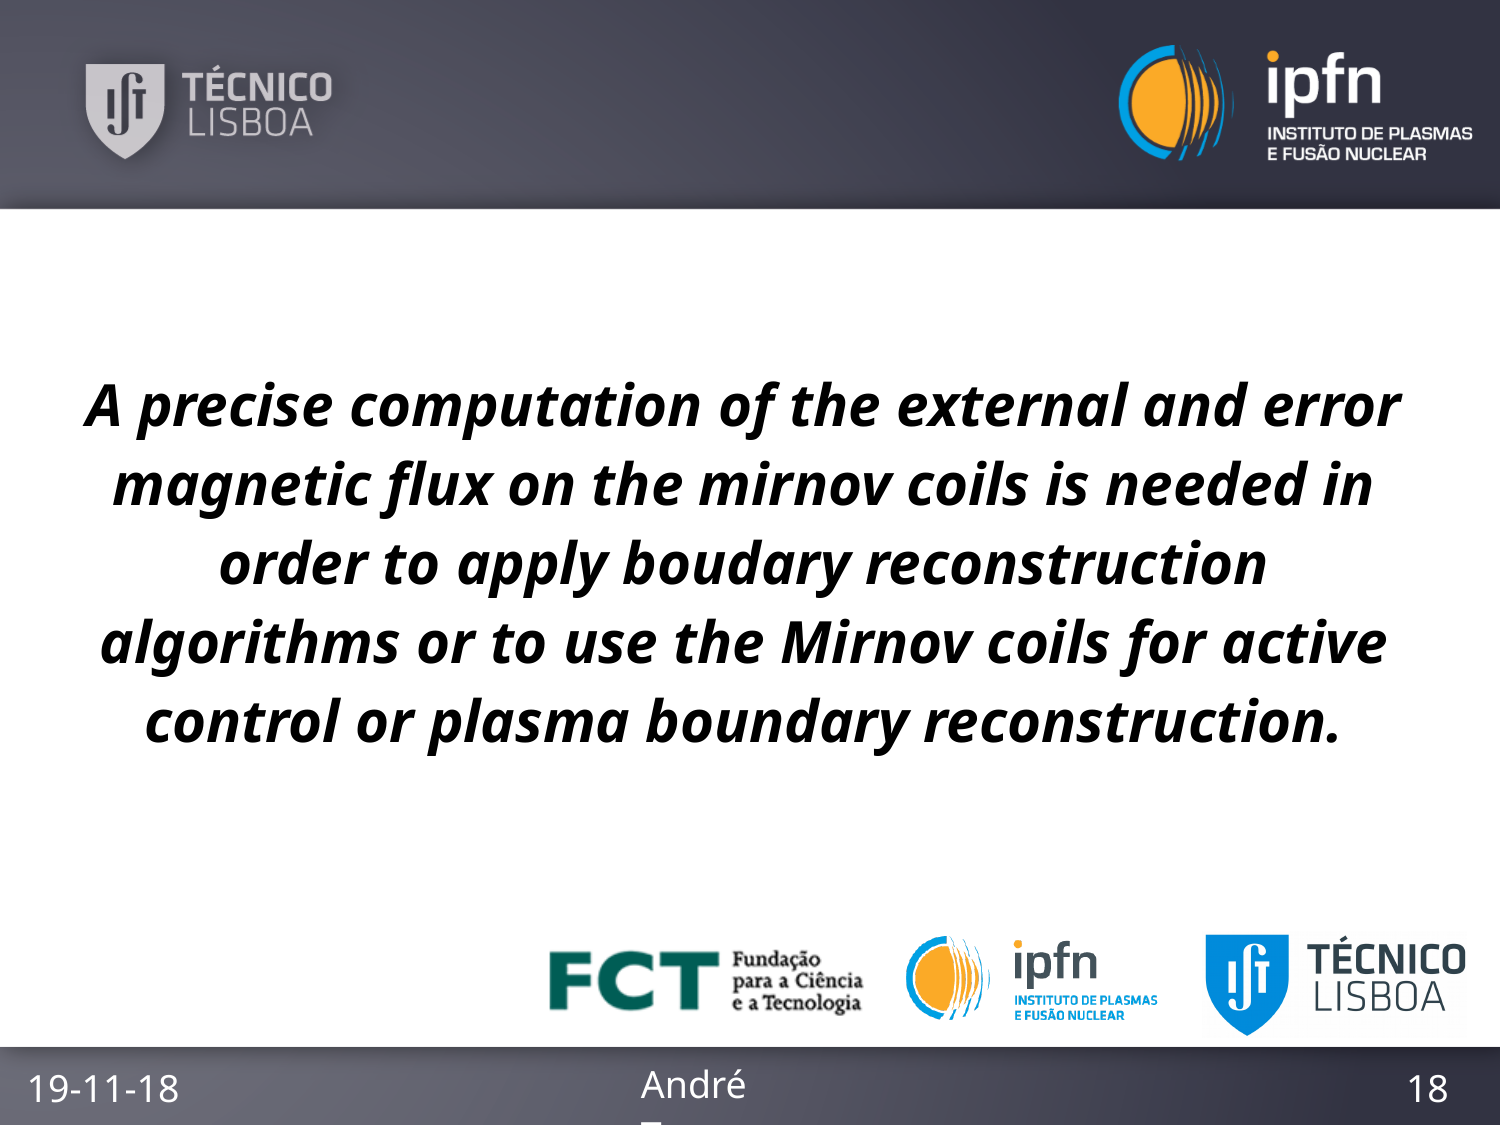

A precise computation of the external and error magnetic flux on the mirnov coils is needed in order to apply boudary reconstruction algorithms or to use the Mirnov coils for active control or plasma boundary reconstruction.